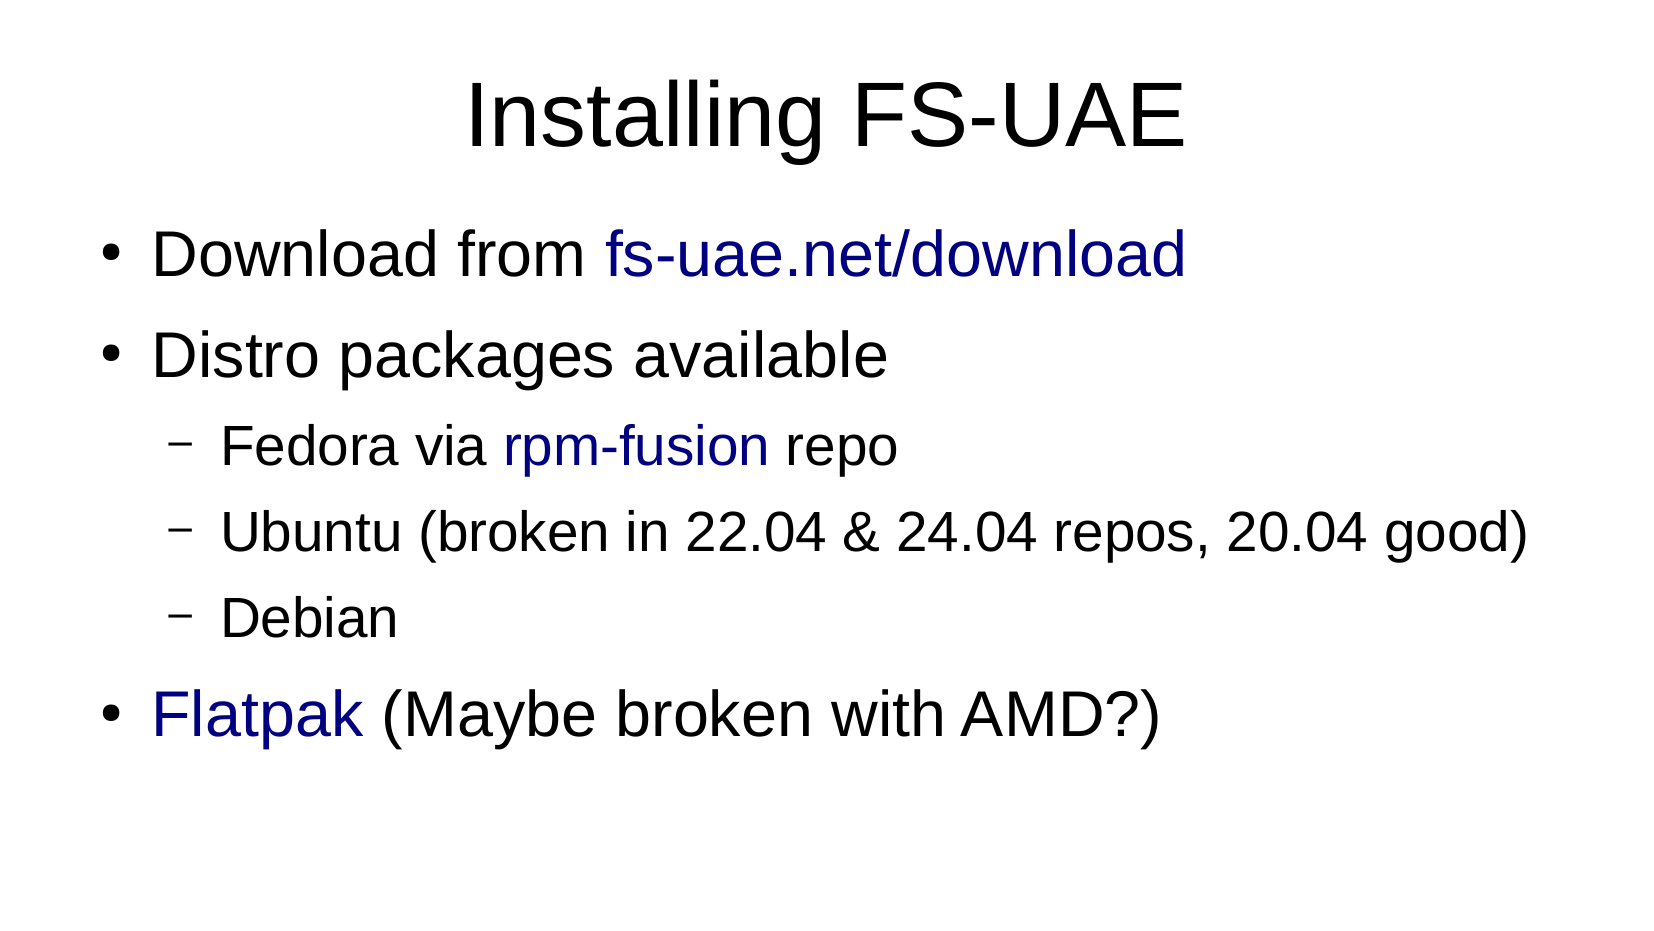

# Installing FS-UAE
Download from fs-uae.net/download
Distro packages available
Fedora via rpm-fusion repo
Ubuntu (broken in 22.04 & 24.04 repos, 20.04 good)
Debian
Flatpak (Maybe broken with AMD?)